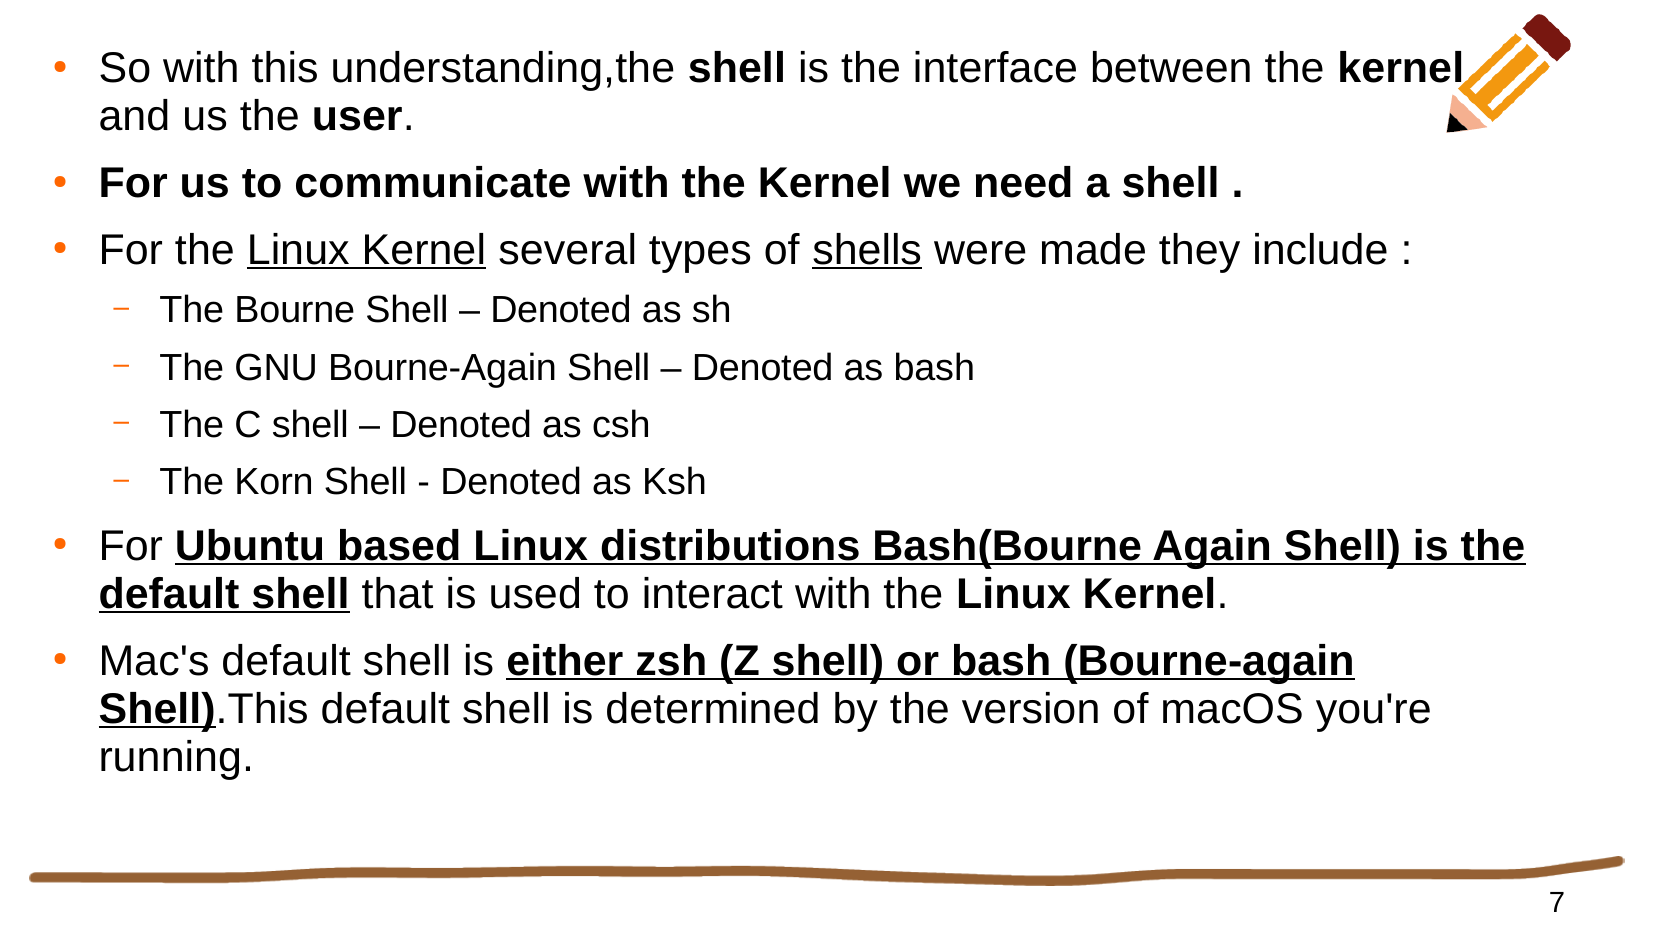

# So with this understanding,the shell is the interface between the kernel and us the user.
For us to communicate with the Kernel we need a shell .
For the Linux Kernel several types of shells were made they include :
The Bourne Shell – Denoted as sh
The GNU Bourne-Again Shell – Denoted as bash
The C shell – Denoted as csh
The Korn Shell - Denoted as Ksh
For Ubuntu based Linux distributions Bash(Bourne Again Shell) is the default shell that is used to interact with the Linux Kernel.
Mac's default shell is either zsh (Z shell) or bash (Bourne-again Shell).This default shell is determined by the version of macOS you're running.
7